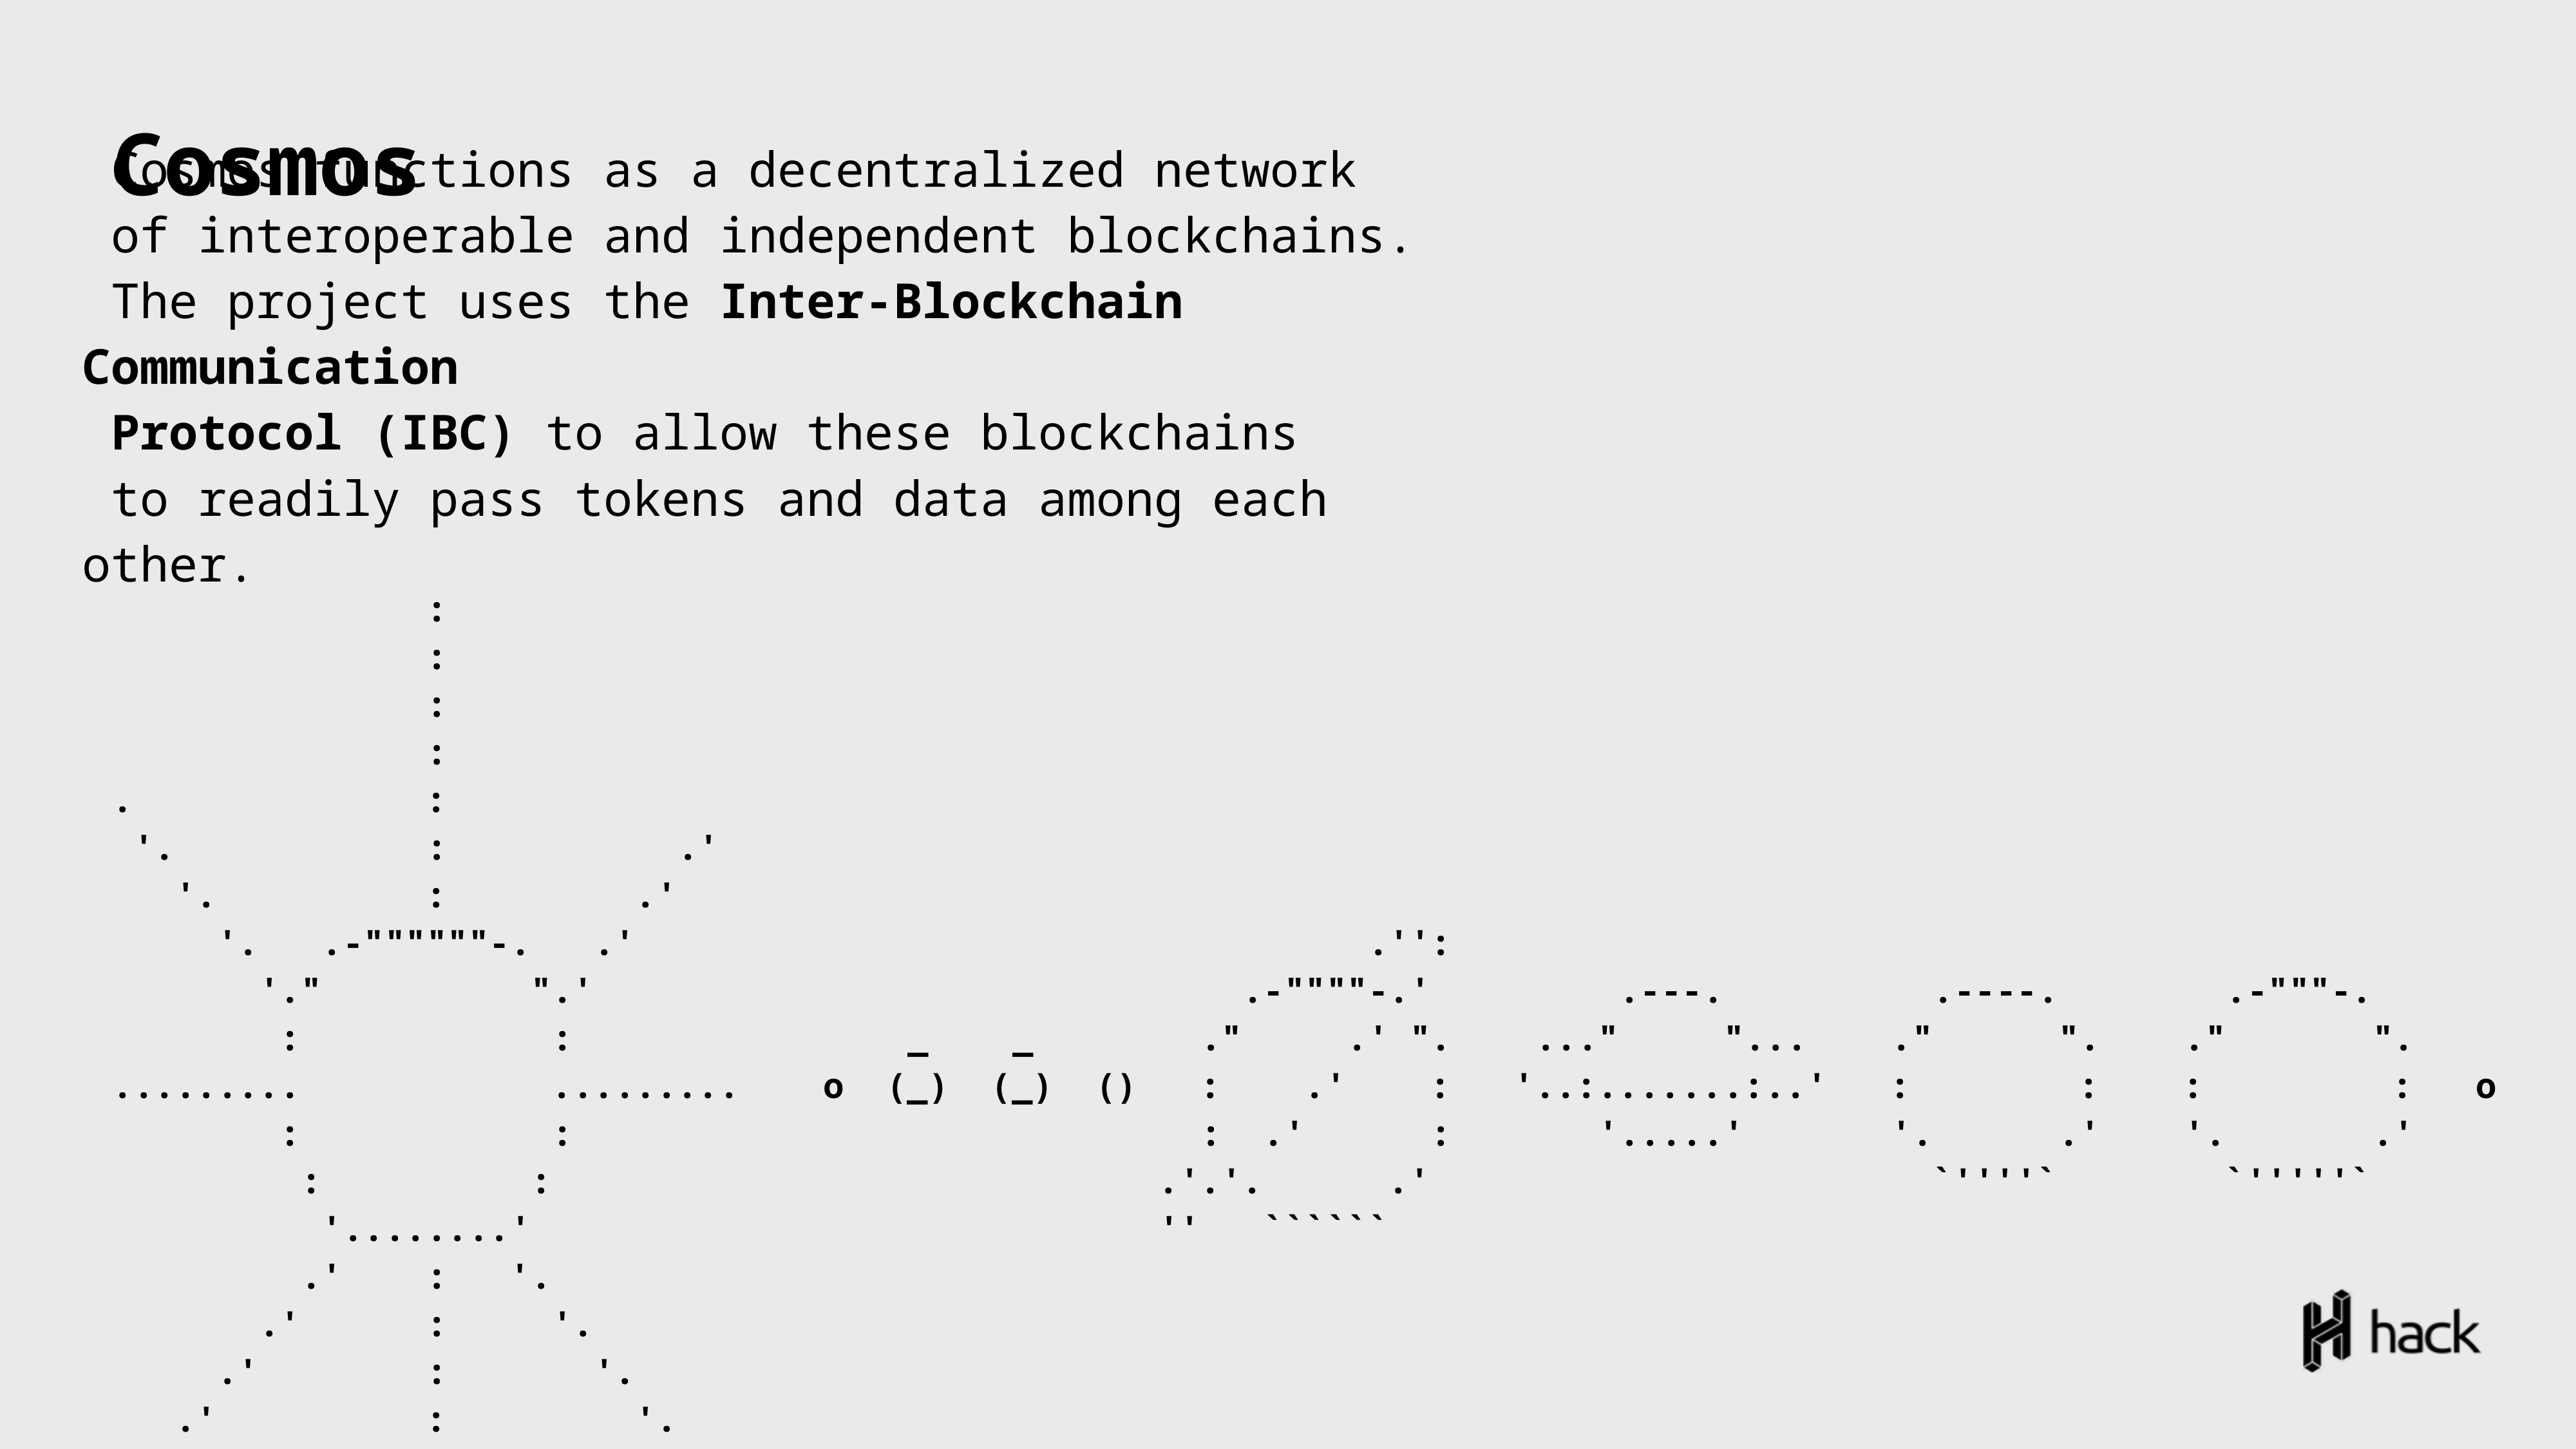

# Cosmos
 Cosmos functions as a decentralized network
 of interoperable and independent blockchains.
 The project uses the Inter-Blockchain Communication
 Protocol (IBC) to allow these blockchains
 to readily pass tokens and data among each other.
 :
 :
 :
 :
 . :
 '. : .'
 '. : .'
 '. .-""""""-. .' .'':
 '." ".' .-""""-.' .---. .----. .-"""-.
 : : _ _ ." .' ". ..." "... ." ". ." ".
 ......... ......... o (_) (_) () : .' : '..:.......:..' : : : : o
 : : : .' : '.....' '. .' '. .'
 : : .'.'. .' `''''` `'''''`
 '........' '' ``````
 .' : '.
 .' : '.
 .' : '.
 .' : '.
 :
 :
 :
 :